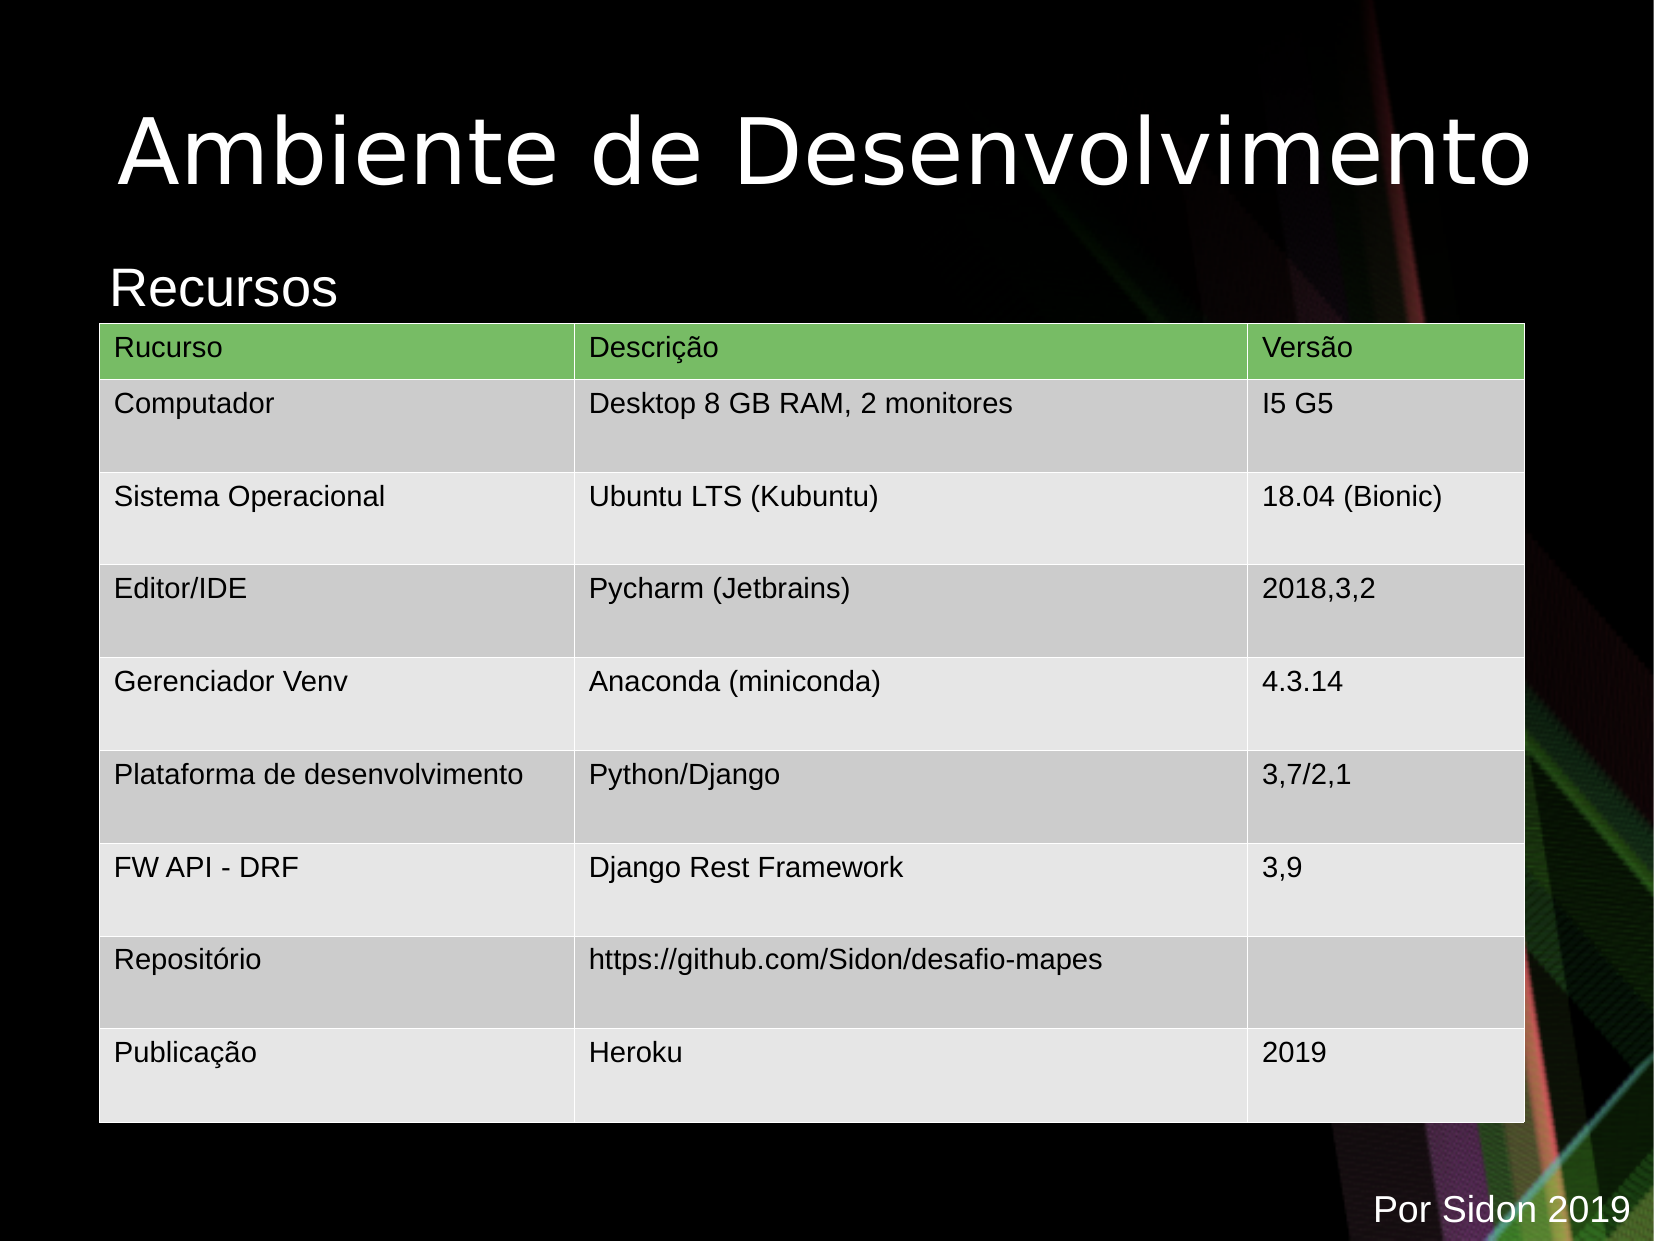

# Ambiente de Desenvolvimento
Recursos
| Rucurso | Descrição | Versão |
| --- | --- | --- |
| Computador | Desktop 8 GB RAM, 2 monitores | I5 G5 |
| Sistema Operacional | Ubuntu LTS (Kubuntu) | 18.04 (Bionic) |
| Editor/IDE | Pycharm (Jetbrains) | 2018,3,2 |
| Gerenciador Venv | Anaconda (miniconda) | 4.3.14 |
| Plataforma de desenvolvimento | Python/Django | 3,7/2,1 |
| FW API - DRF | Django Rest Framework | 3,9 |
| Repositório | https://github.com/Sidon/desafio-mapes | |
| Publicação | Heroku | 2019 |
Por Sidon 2019